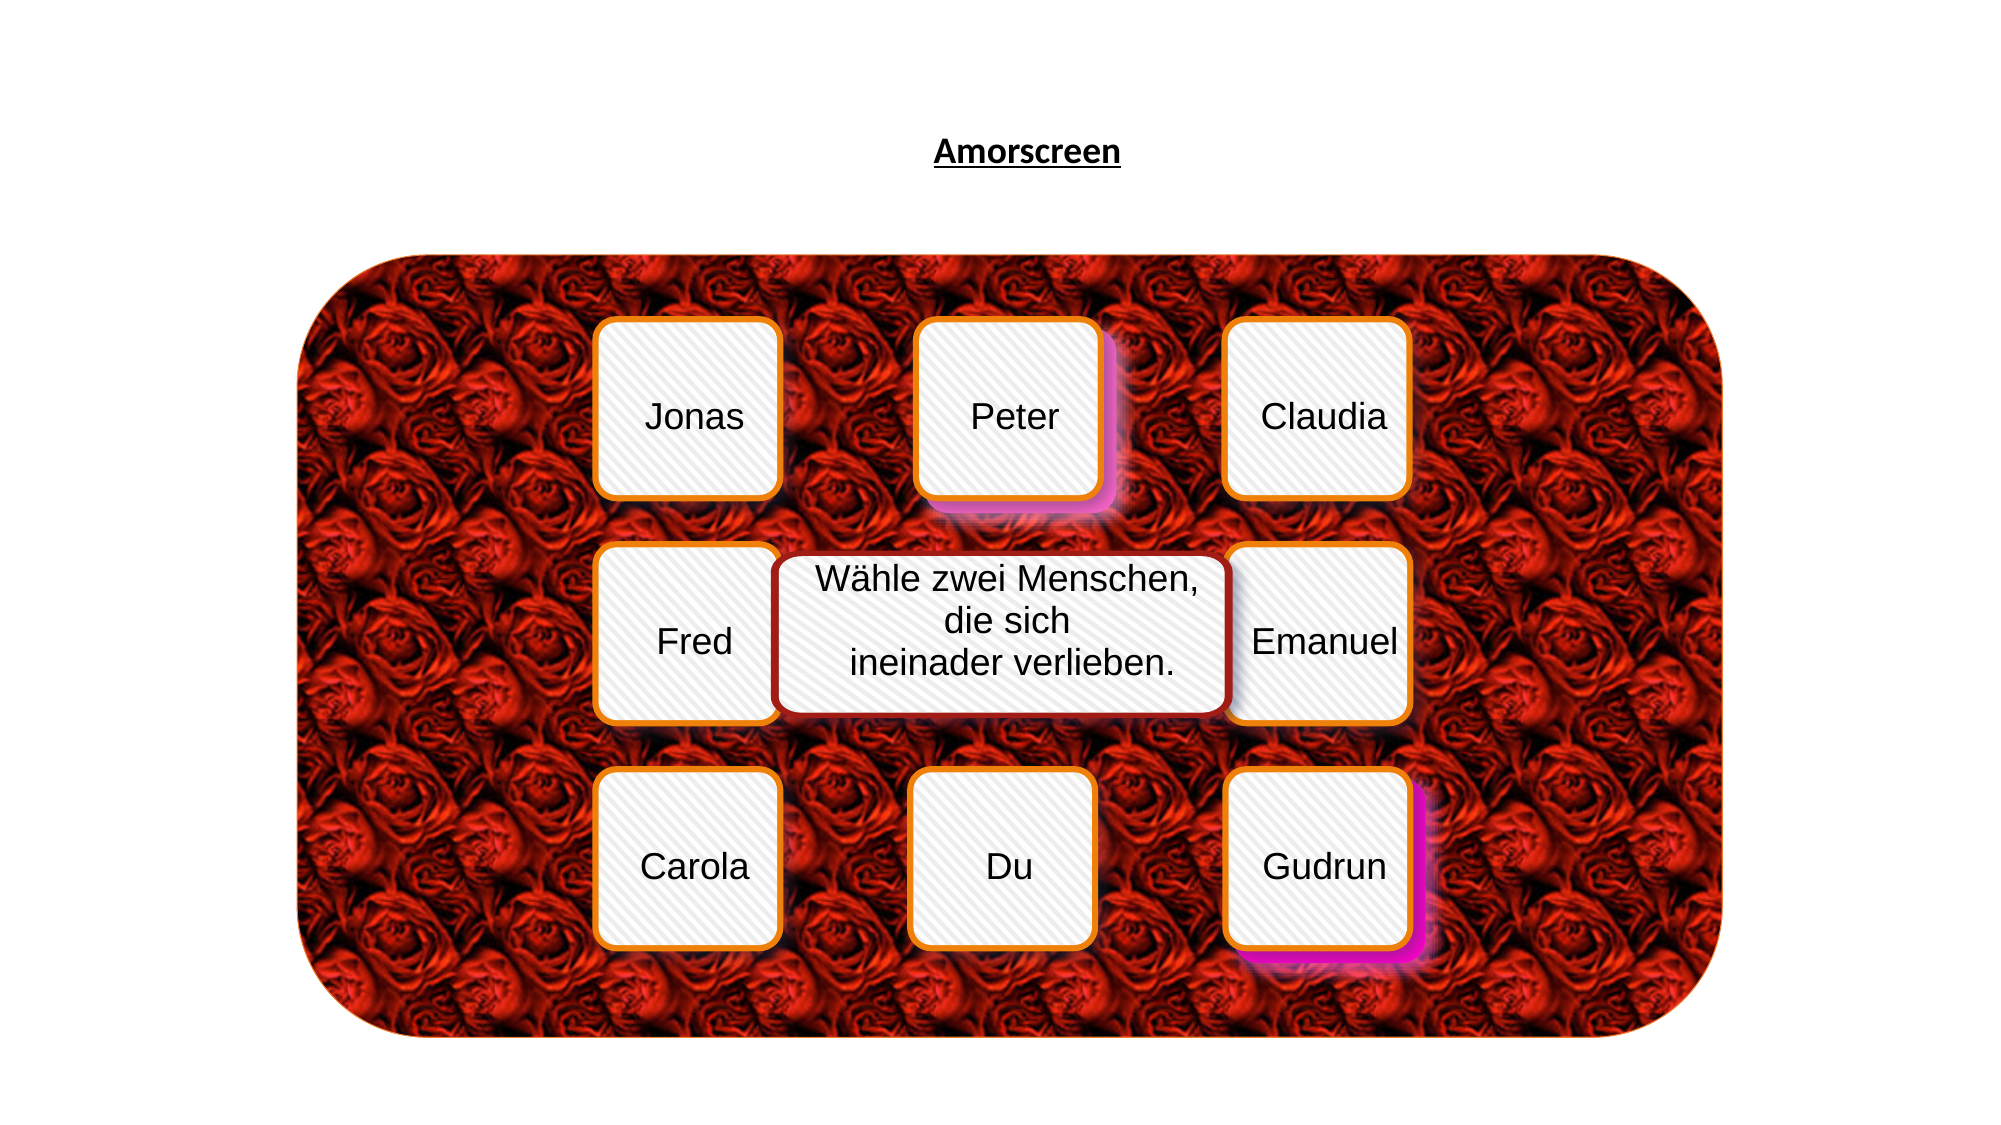

Amorscreen
Jonas
Peter
Claudia
Fred
Emanuel
Wähle zwei Menschen,
die sich
ineinader verlieben.
Carola
Du
Gudrun